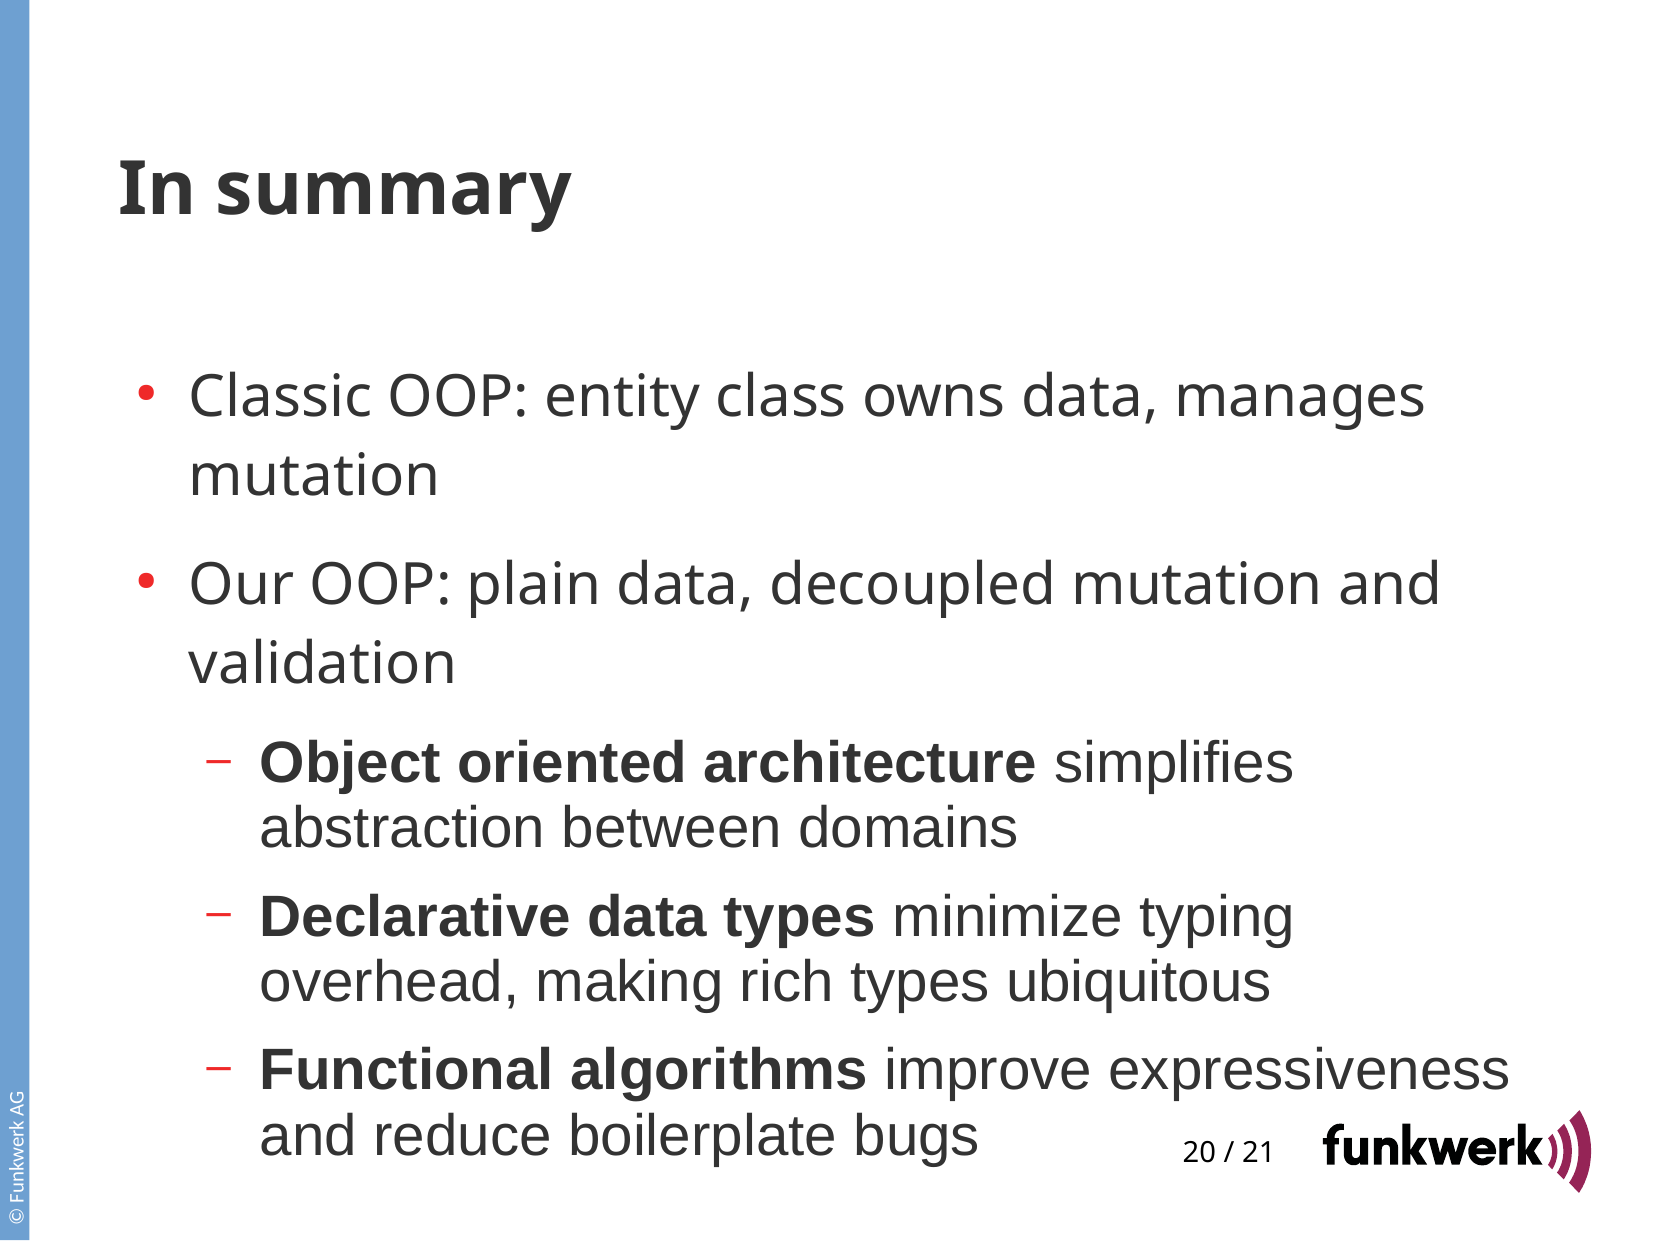

# In summary
Classic OOP: entity class owns data, manages mutation
Our OOP: plain data, decoupled mutation and validation
Object oriented architecture simplifies abstraction between domains
Declarative data types minimize typing overhead, making rich types ubiquitous
Functional algorithms improve expressiveness and reduce boilerplate bugs
20